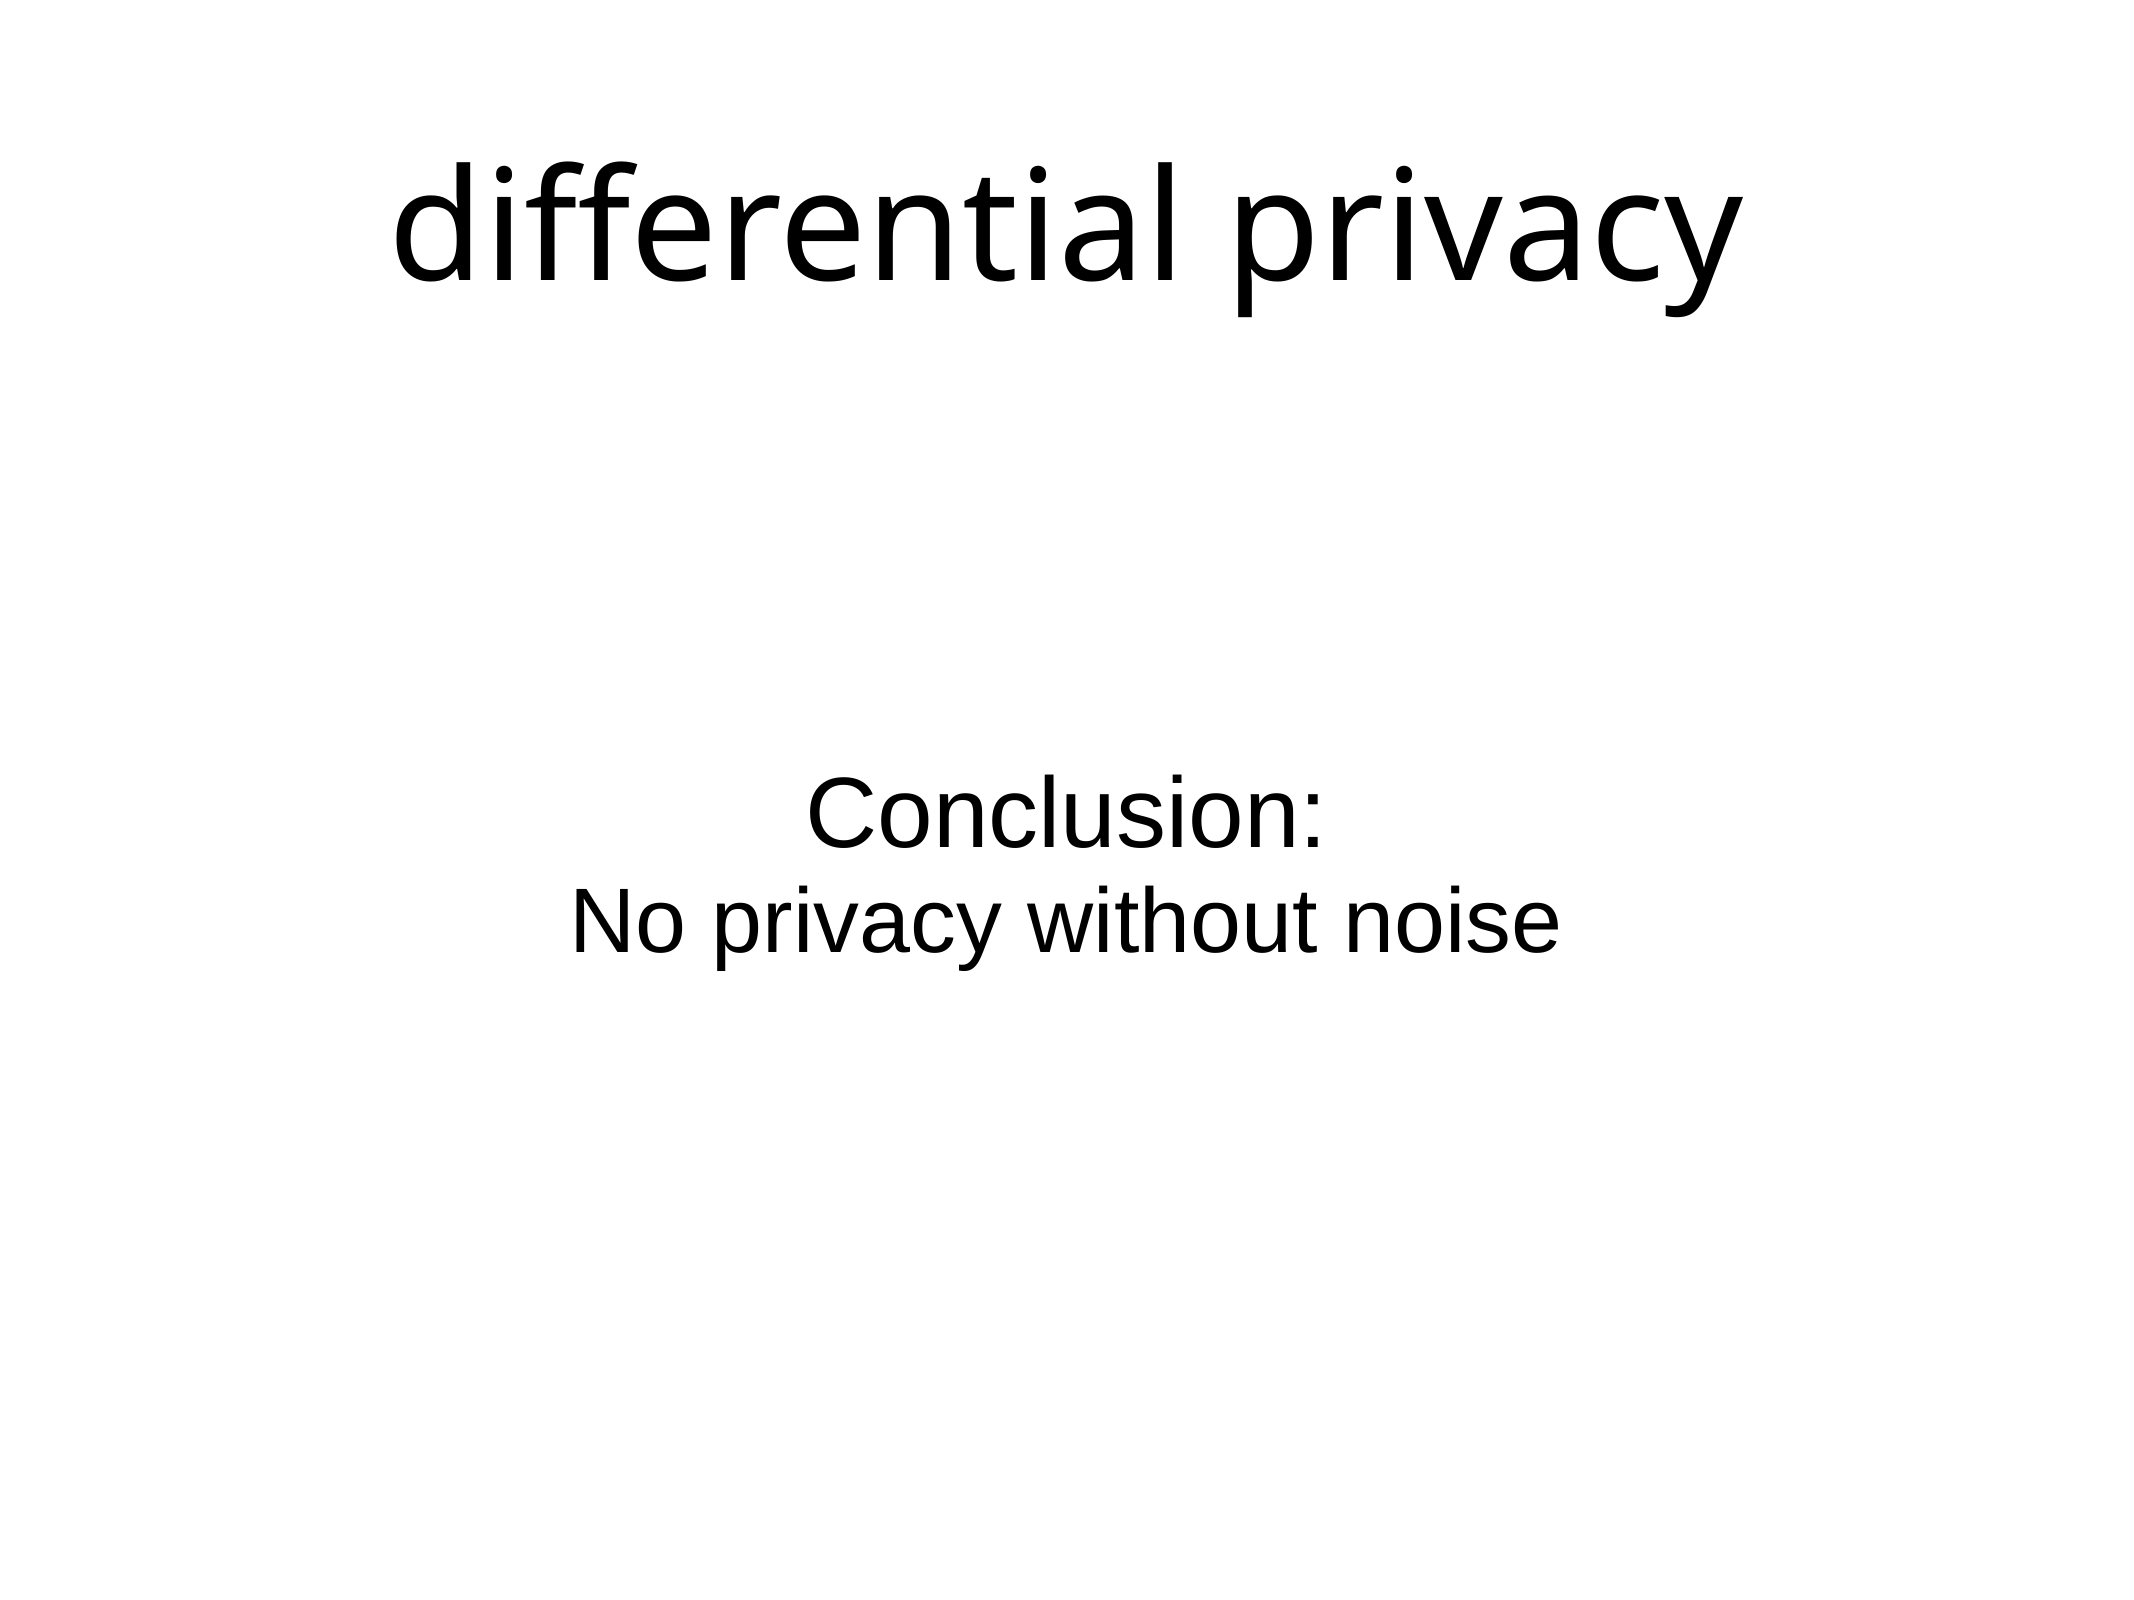

# differential privacy
Conclusion:
No privacy without noise